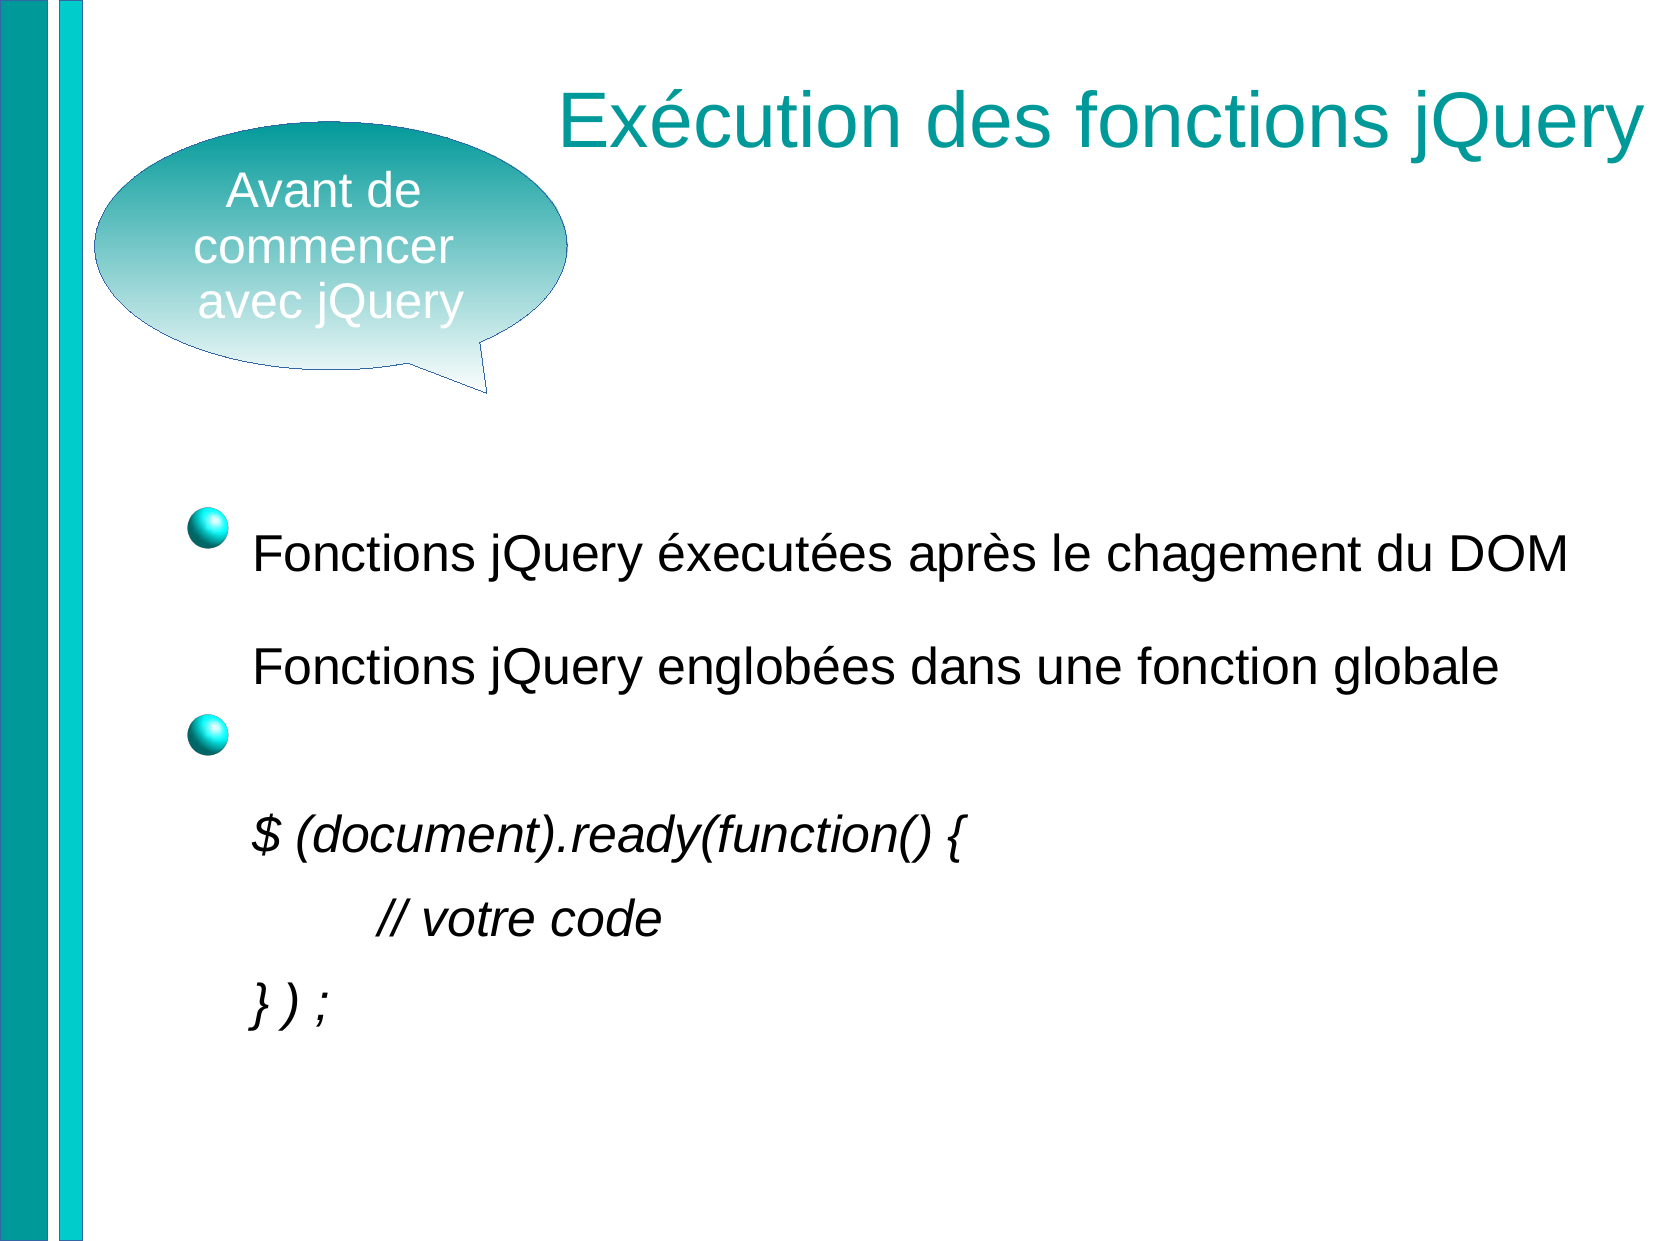

Exécution des fonctions jQuery
Avant de
commencer
avec jQuery
Fonctions jQuery éxecutées après le chagement du DOM
Fonctions jQuery englobées dans une fonction globale
$ (document).ready(function() {
// votre code
} ) ;